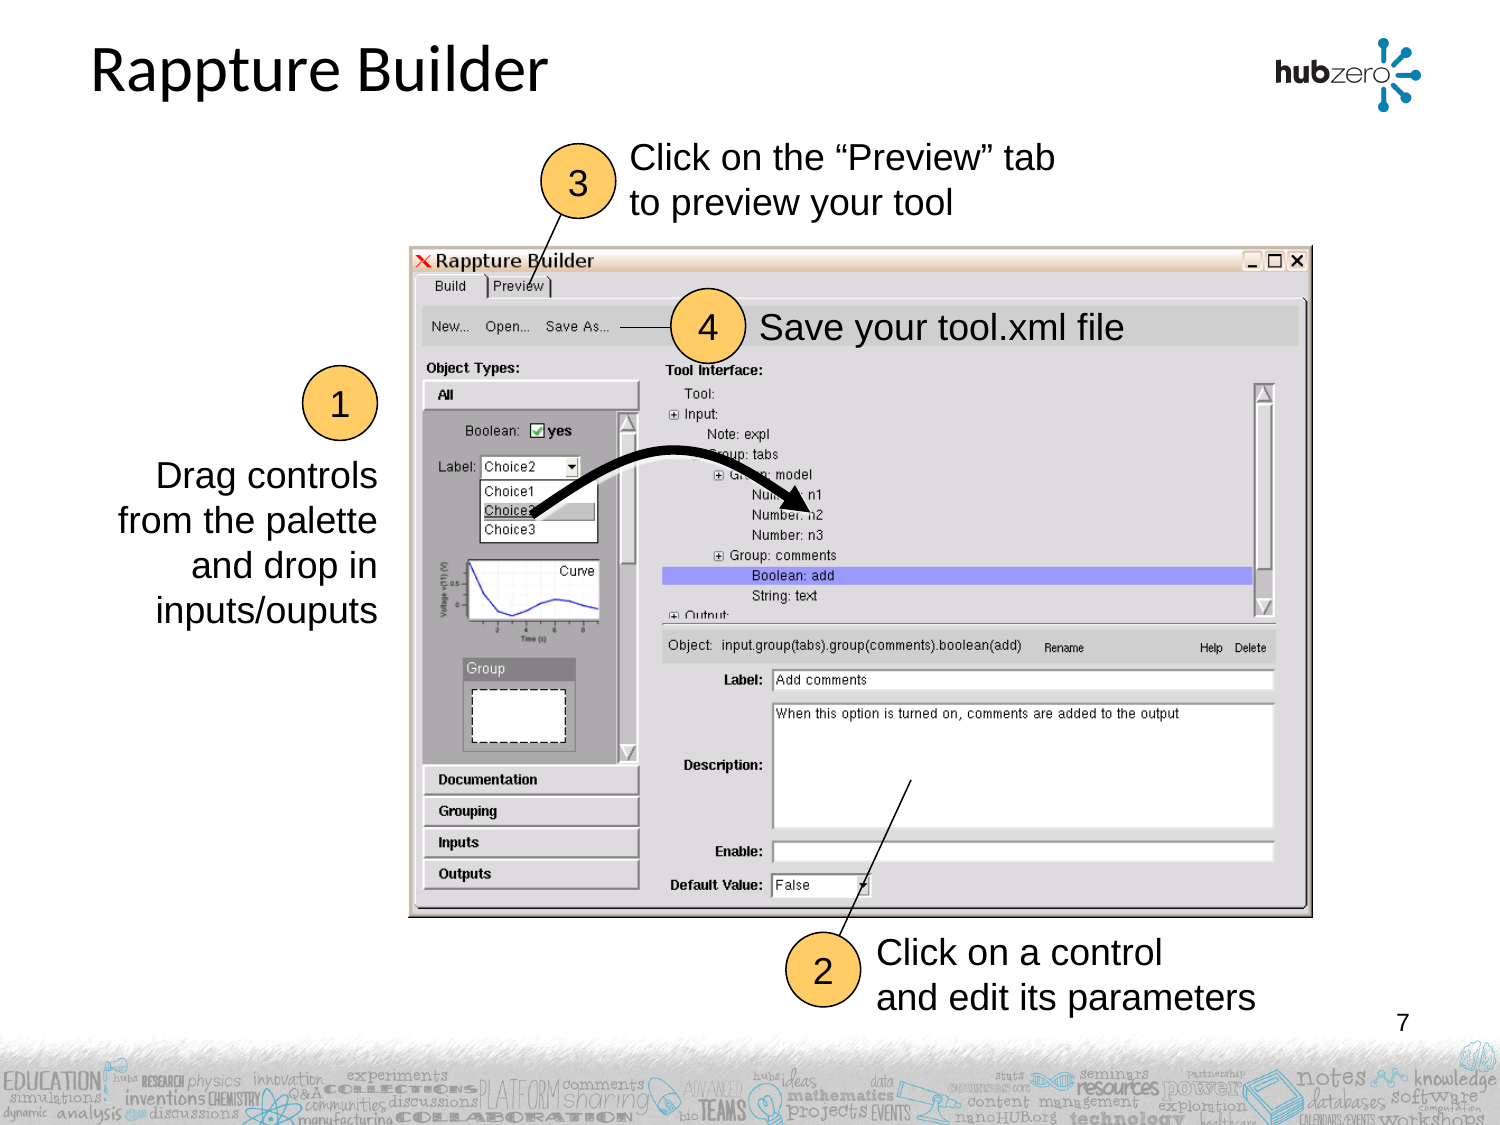

Rappture Builder
Click on the “Preview” tab
to preview your tool
3
4
Save your tool.xml file
1
Drag controls
from the palette
and drop in
inputs/ouputs
Click on a control
and edit its parameters
2